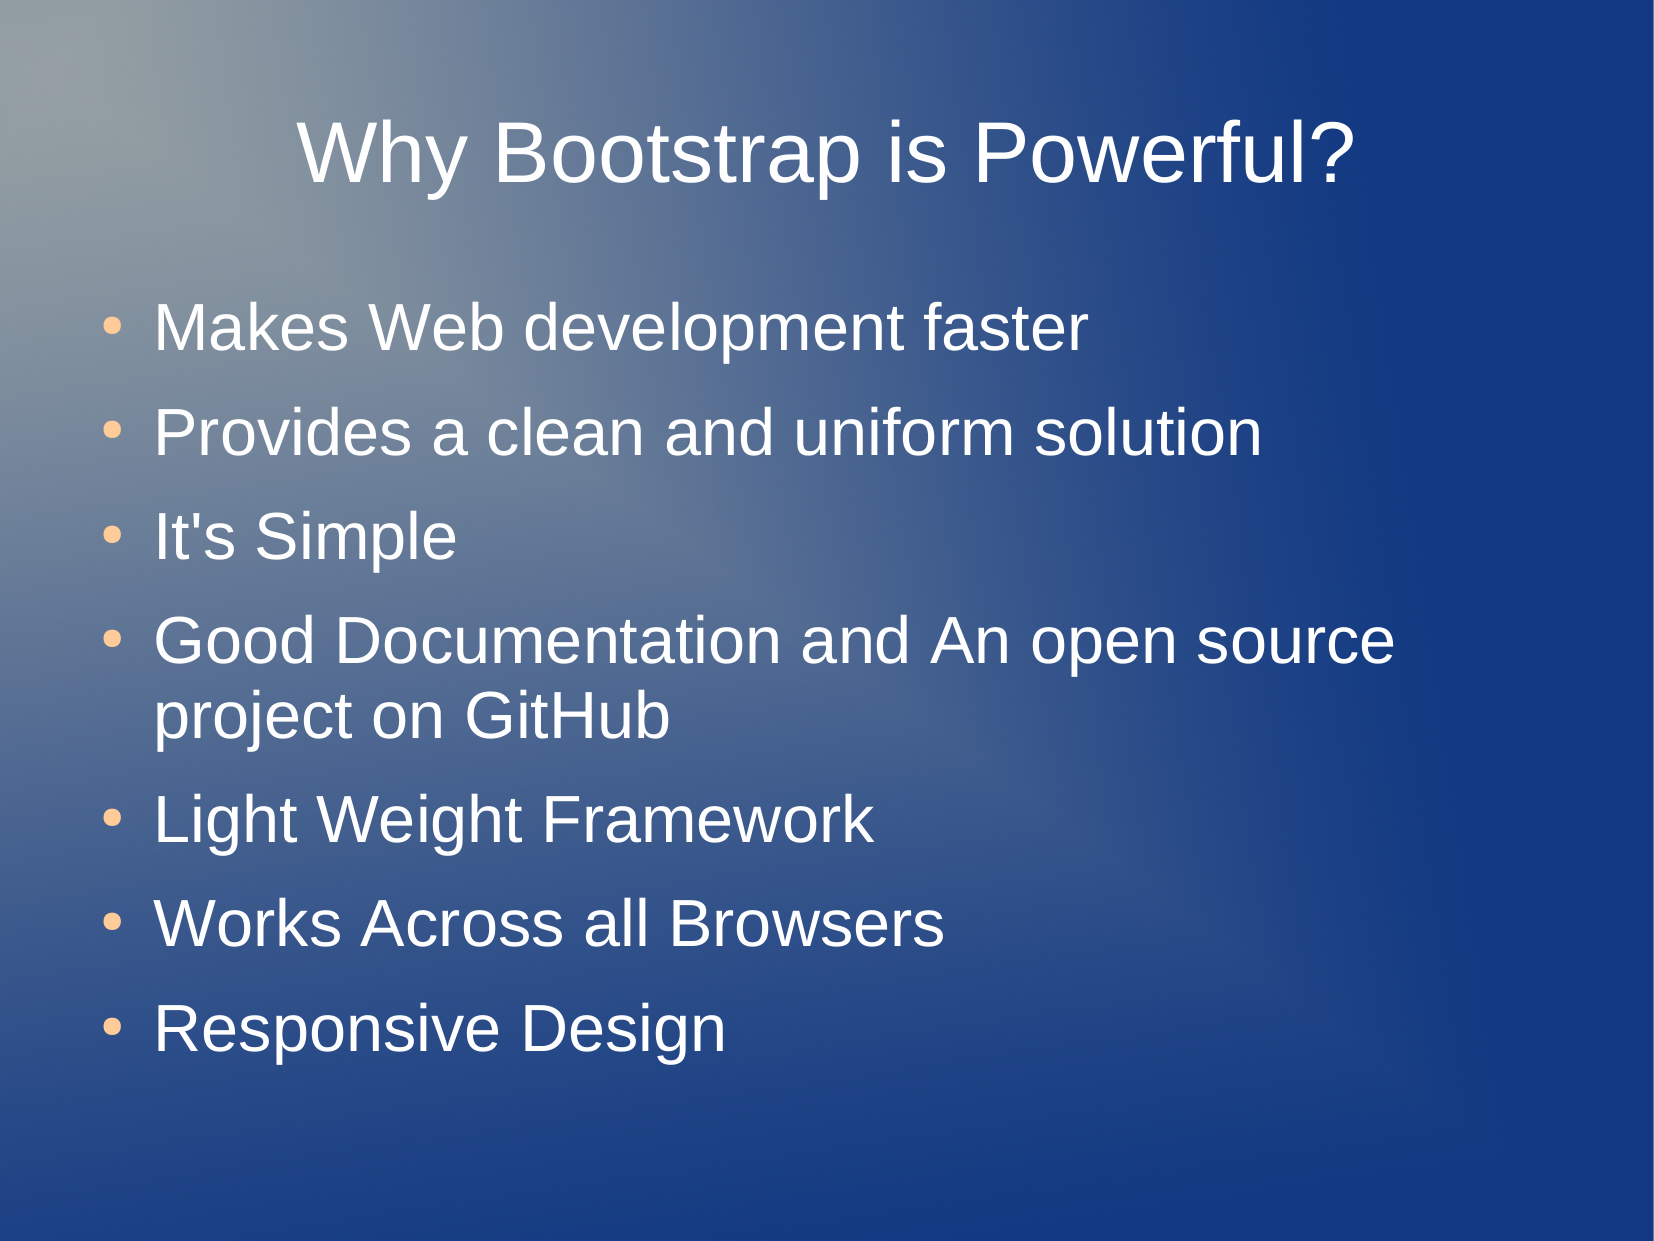

# Why Bootstrap is Powerful?
Makes Web development faster
Provides a clean and uniform solution
It's Simple
Good Documentation and An open source project on GitHub
Light Weight Framework
Works Across all Browsers
Responsive Design